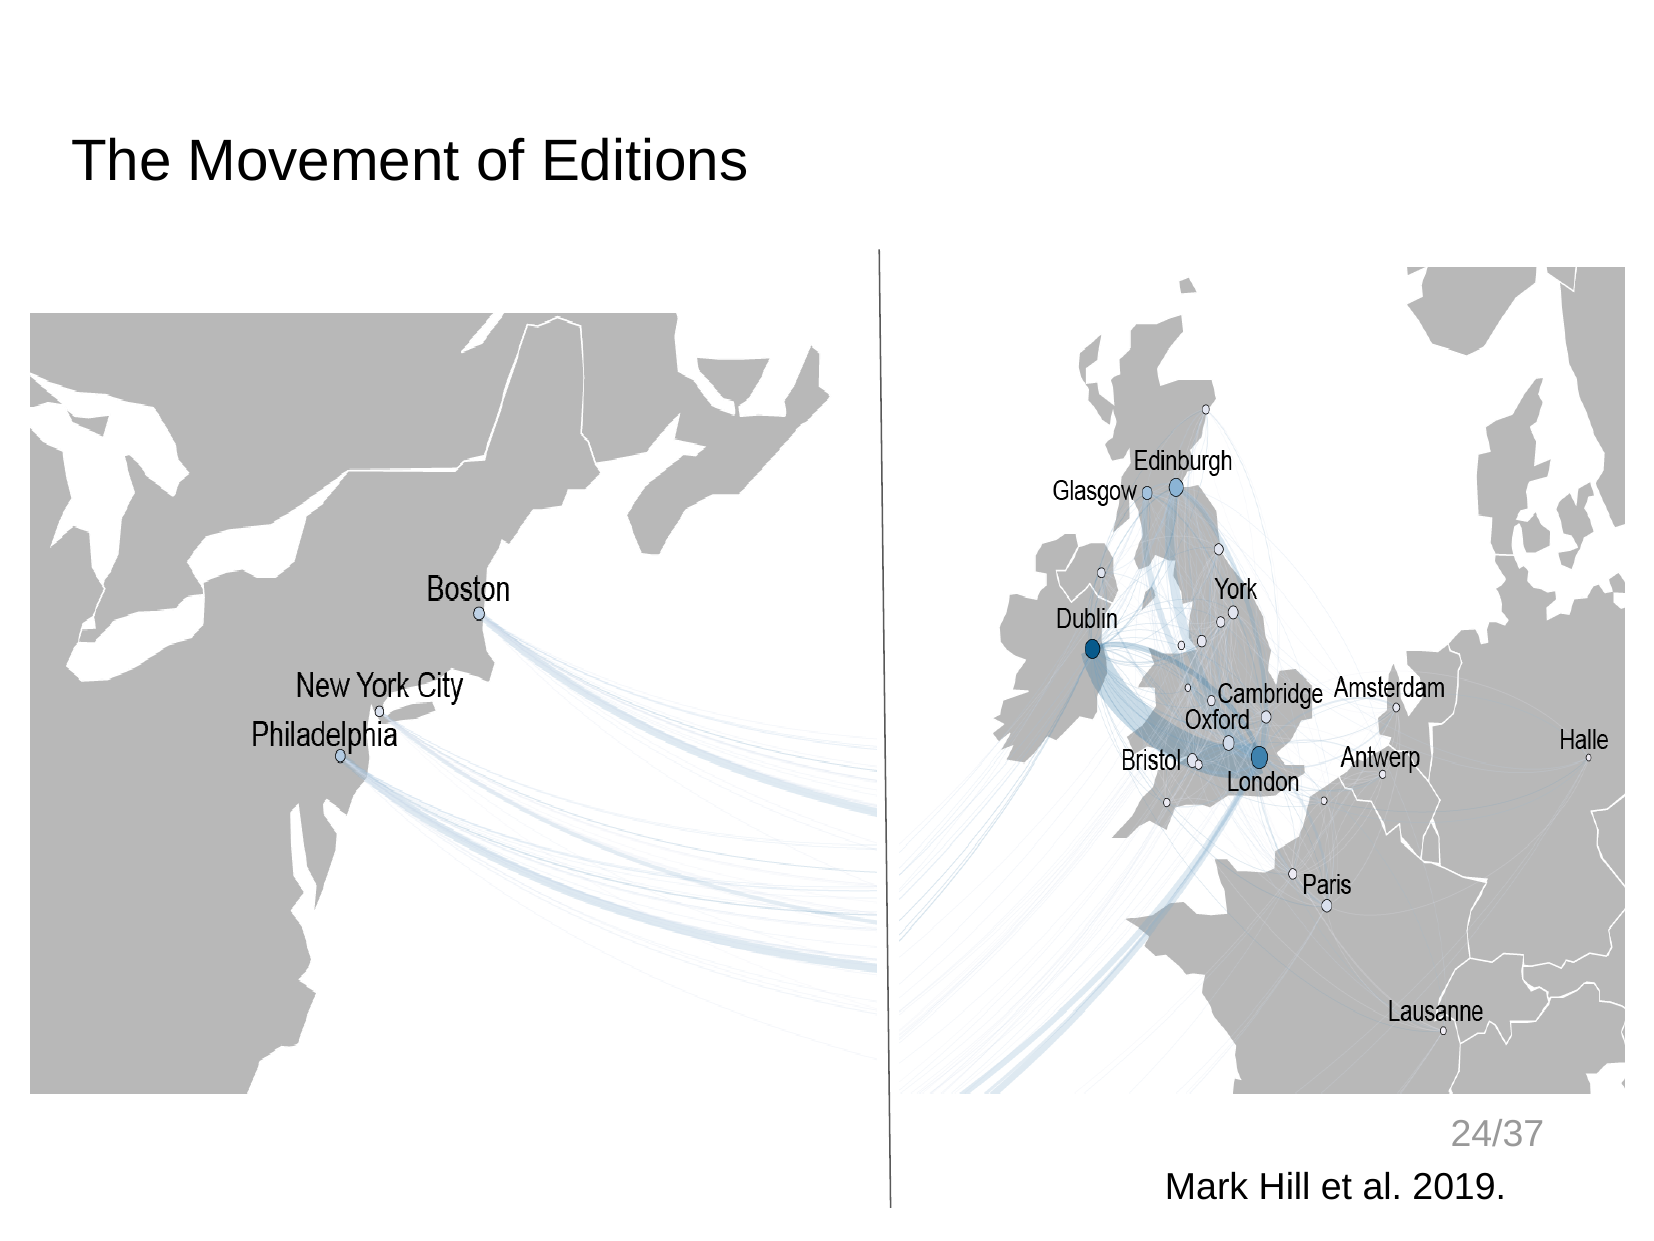

# The Movement of Editions
Mark Hill et al. 2019.